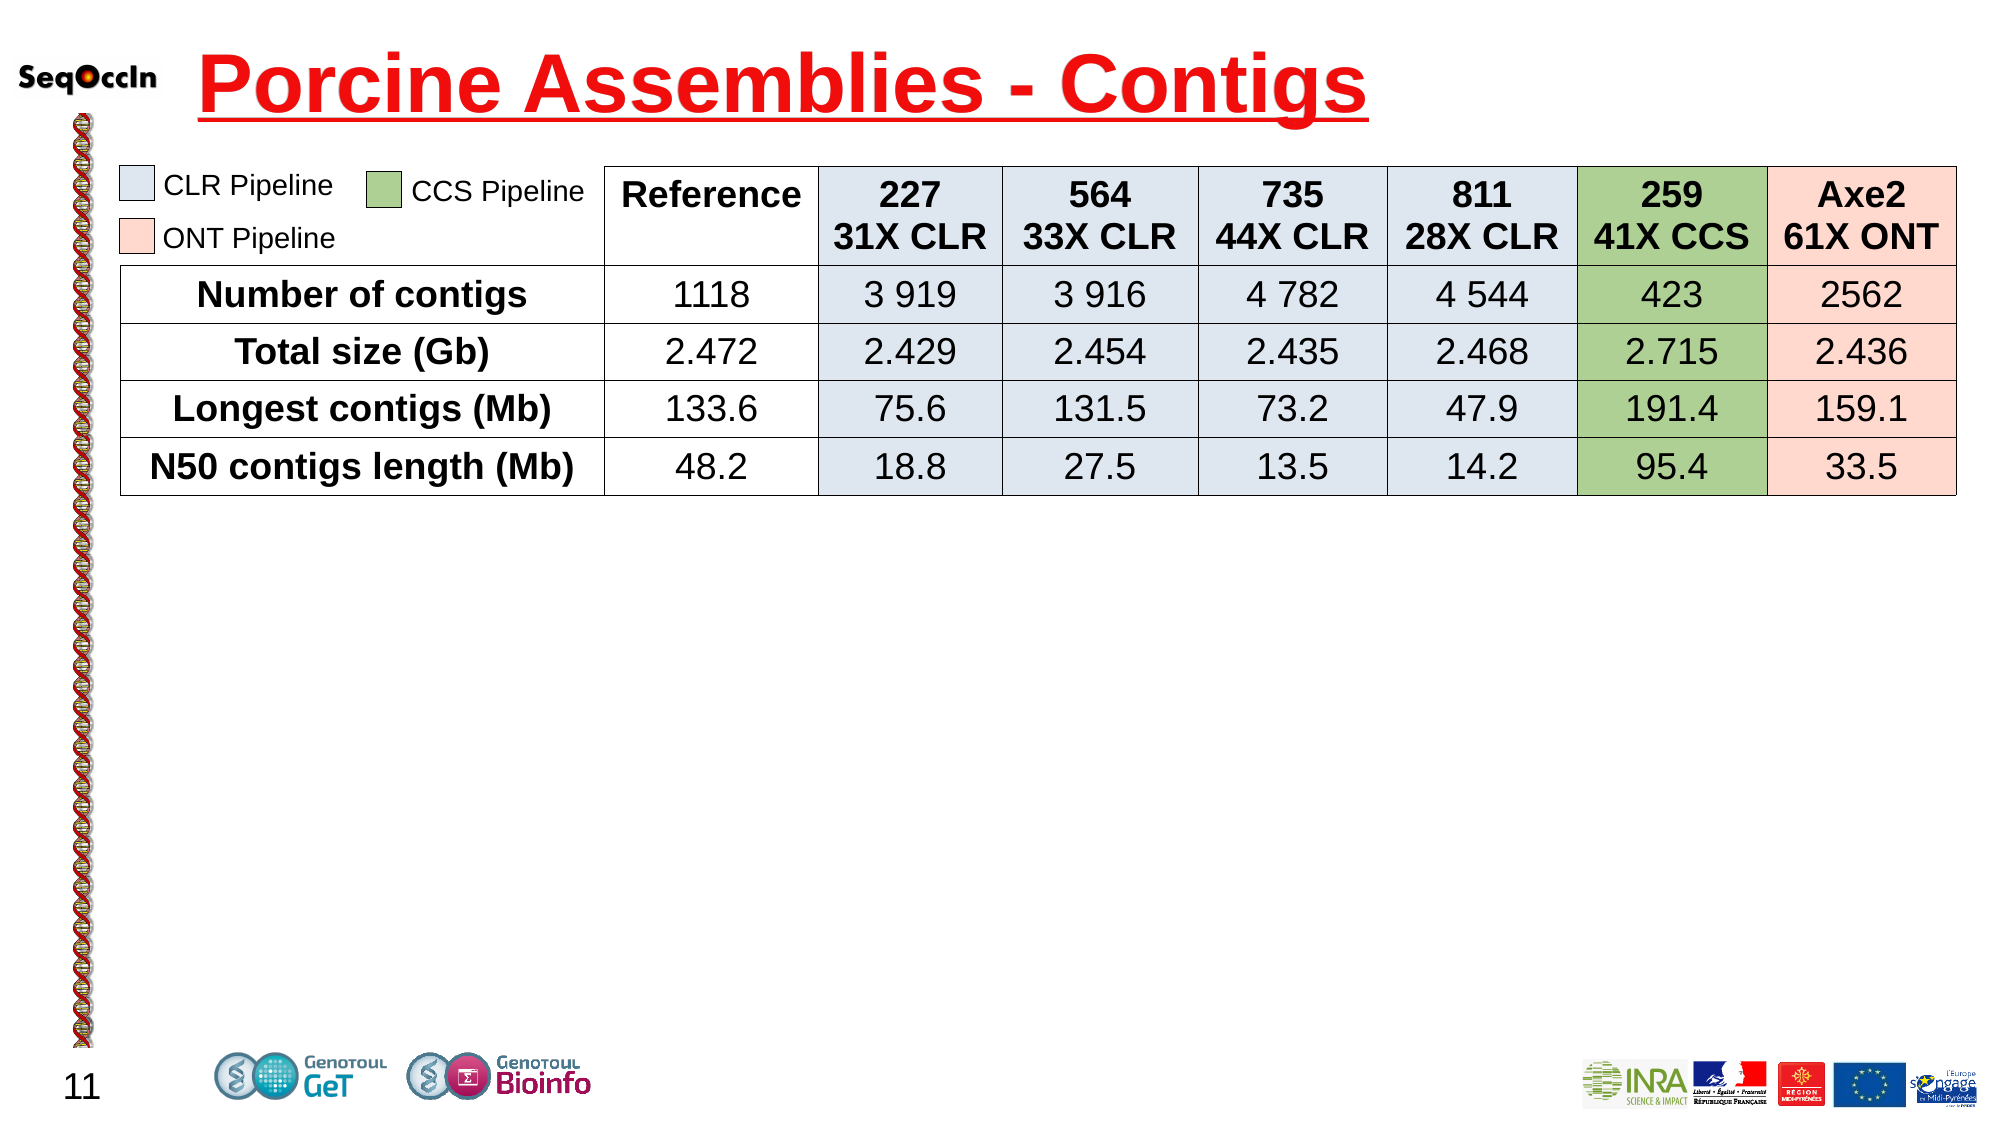

Porcine assemblies - Contigs
CLR Pipeline
| | Reference | 227 31X CLR | 564 33X CLR | 735 44X CLR | 811 28X CLR | 259 41X CCS | Axe2 61X ONT |
| --- | --- | --- | --- | --- | --- | --- | --- |
| Number of contigs | 1118 | 3 919 | 3 916 | 4 782 | 4 544 | 423 | 2562 |
| Total size (Gb) | 2.472 | 2.429 | 2.454 | 2.435 | 2.468 | 2.715 | 2.436 |
| Longest contigs (Mb) | 133.6 | 75.6 | 131.5 | 73.2 | 47.9 | 191.4 | 159.1 |
| N50 contigs length (Mb) | 48.2 | 18.8 | 27.5 | 13.5 | 14.2 | 95.4 | 33.5 |
CCS Pipeline
ONT Pipeline